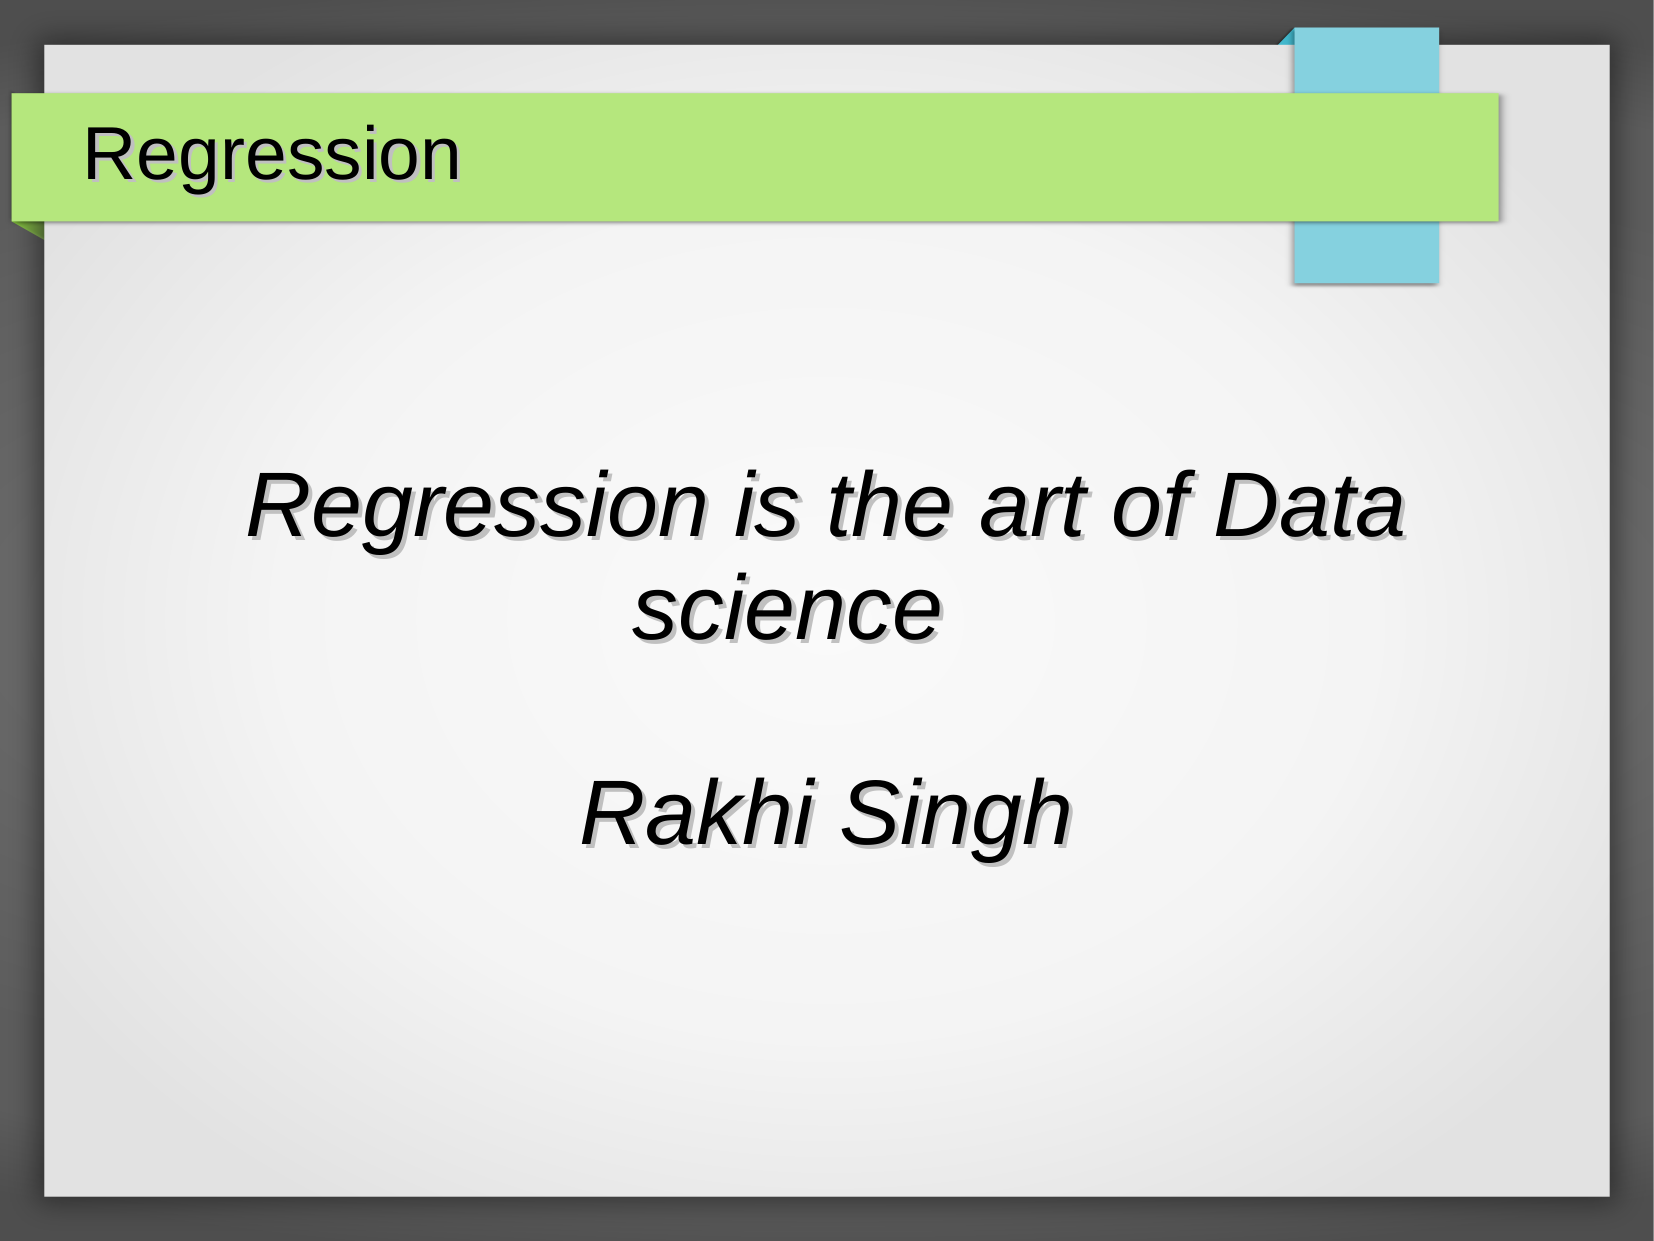

# Regression
Regression is the art of Data science
Rakhi Singh